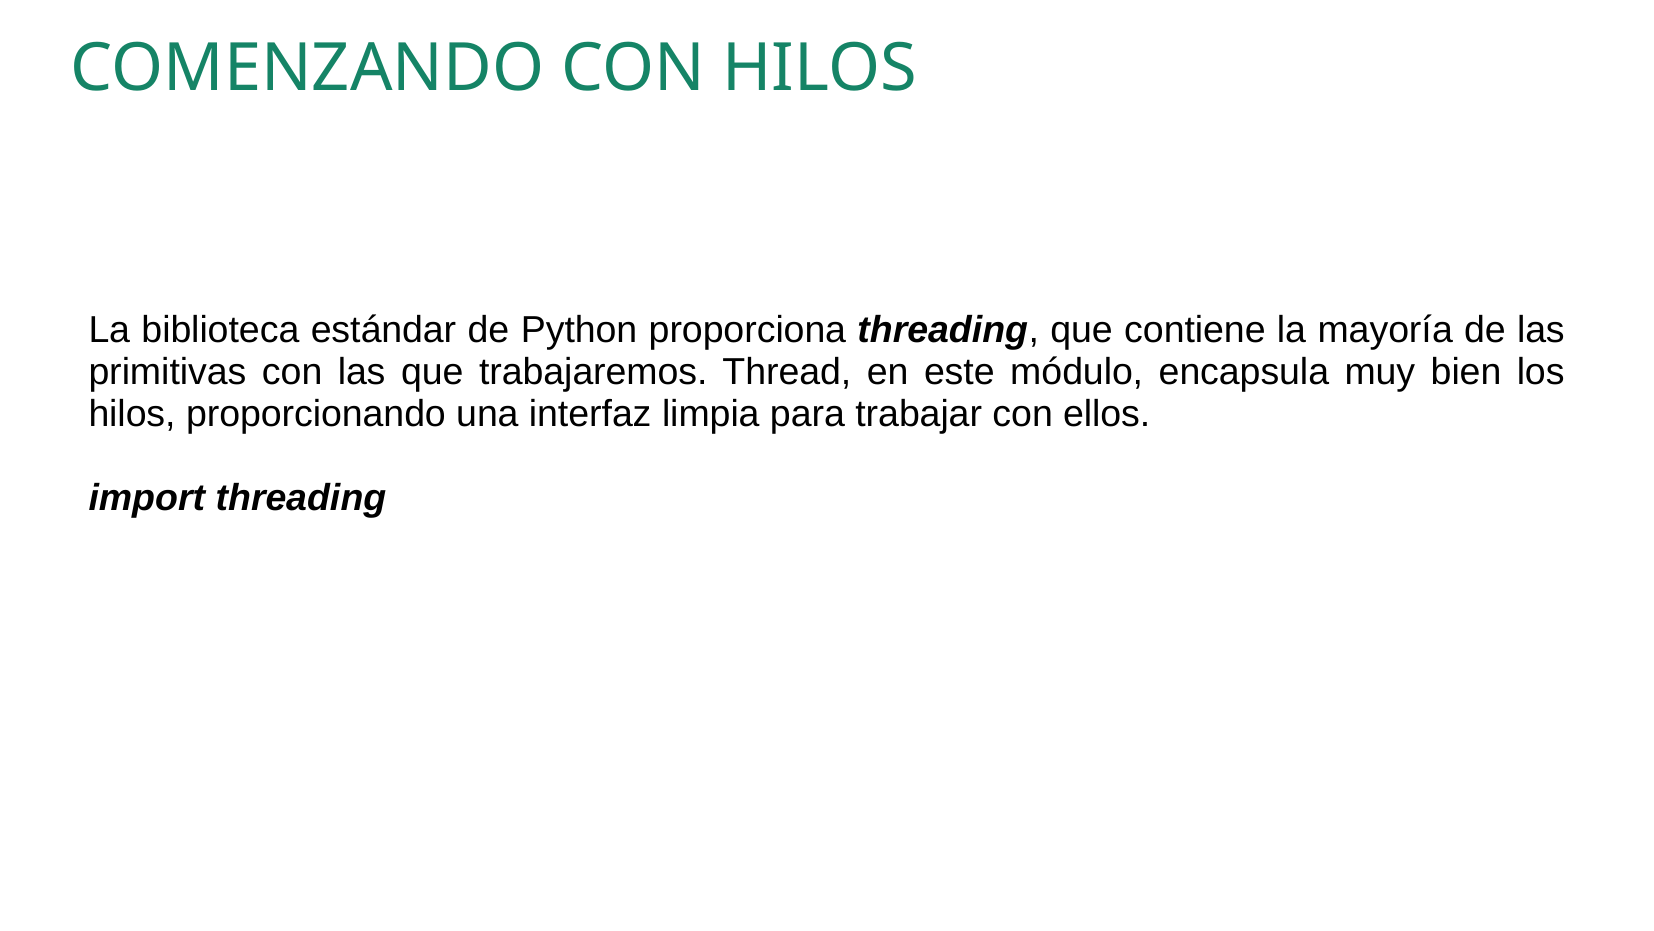

# COMENZANDO CON HILOS
La biblioteca estándar de Python proporciona threading, que contiene la mayoría de las primitivas con las que trabajaremos. Thread, en este módulo, encapsula muy bien los hilos, proporcionando una interfaz limpia para trabajar con ellos.
import threading